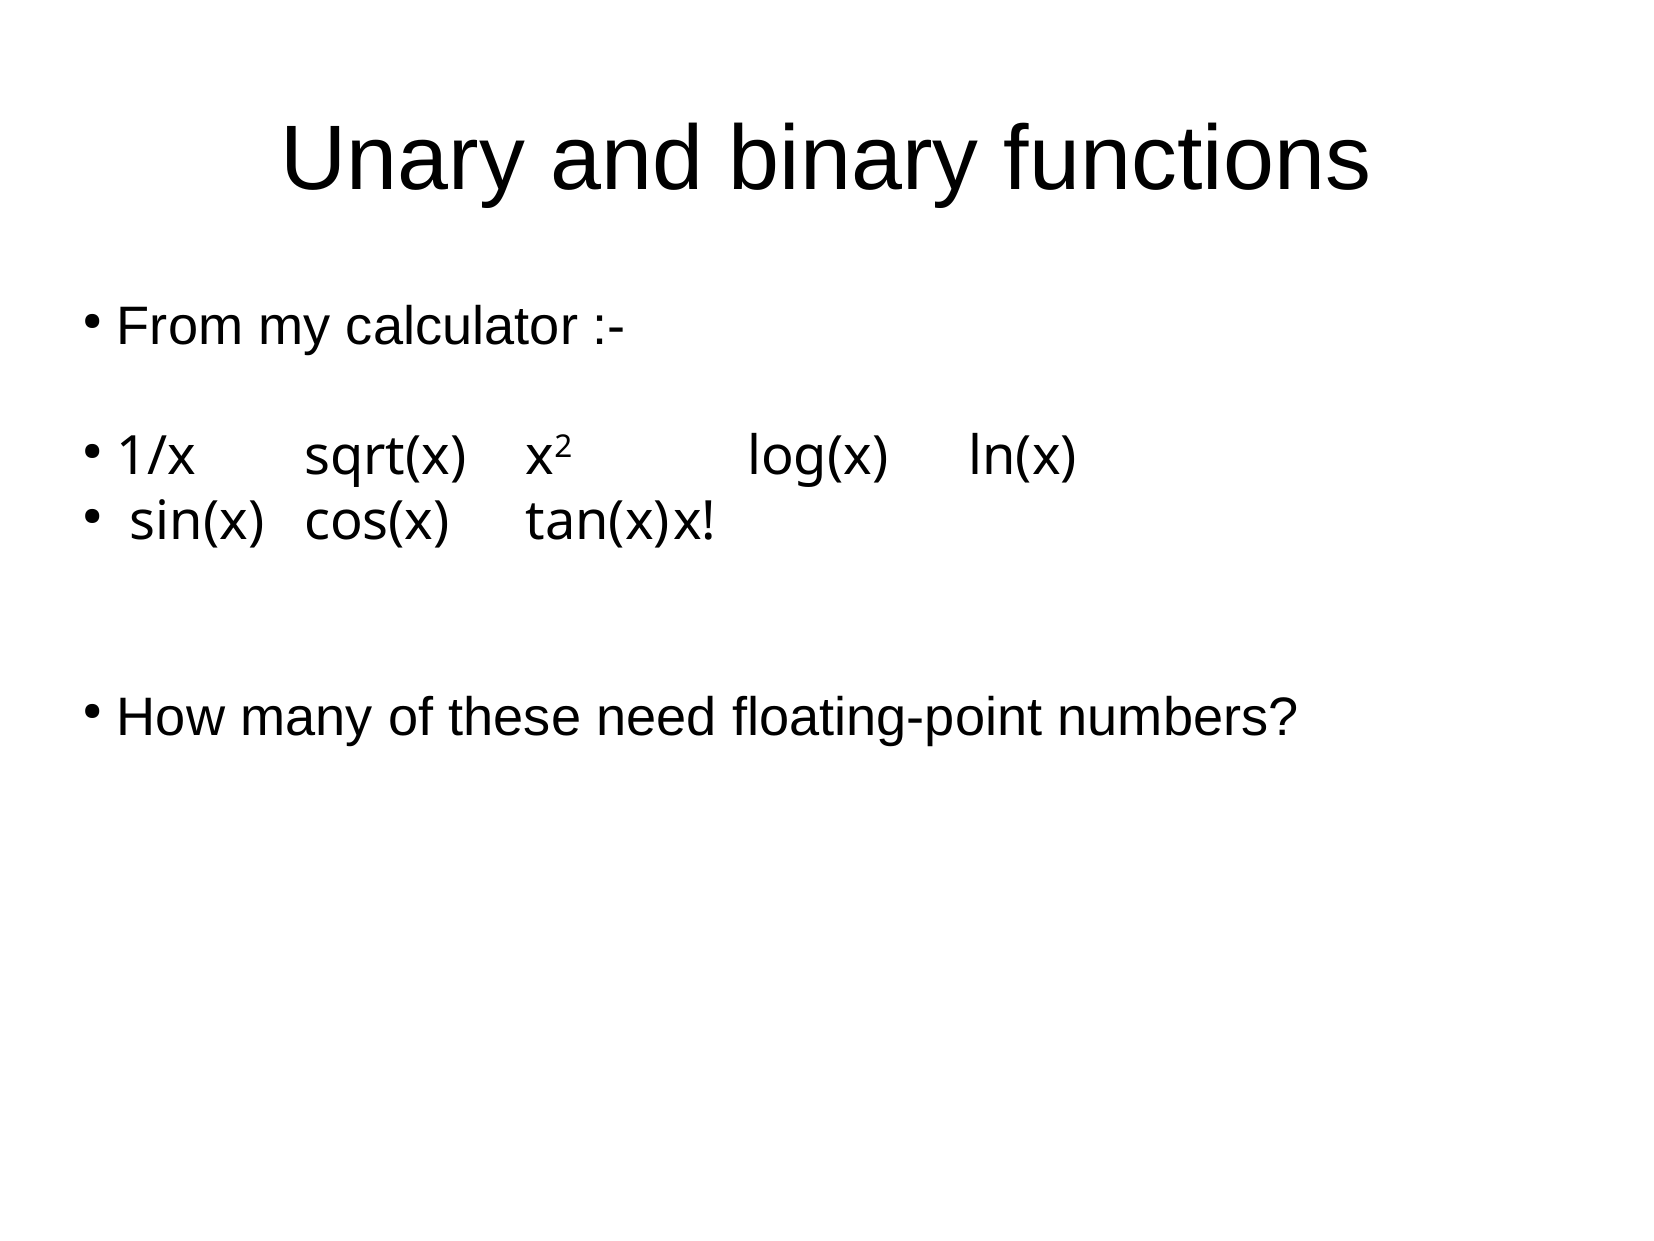

# Unary and binary functions
 From my calculator :-
 1/x		sqrt(x)	x2			log(x)		ln(x)
 sin(x)	cos(x)		tan(x)	x!
 How many of these need floating-point numbers?